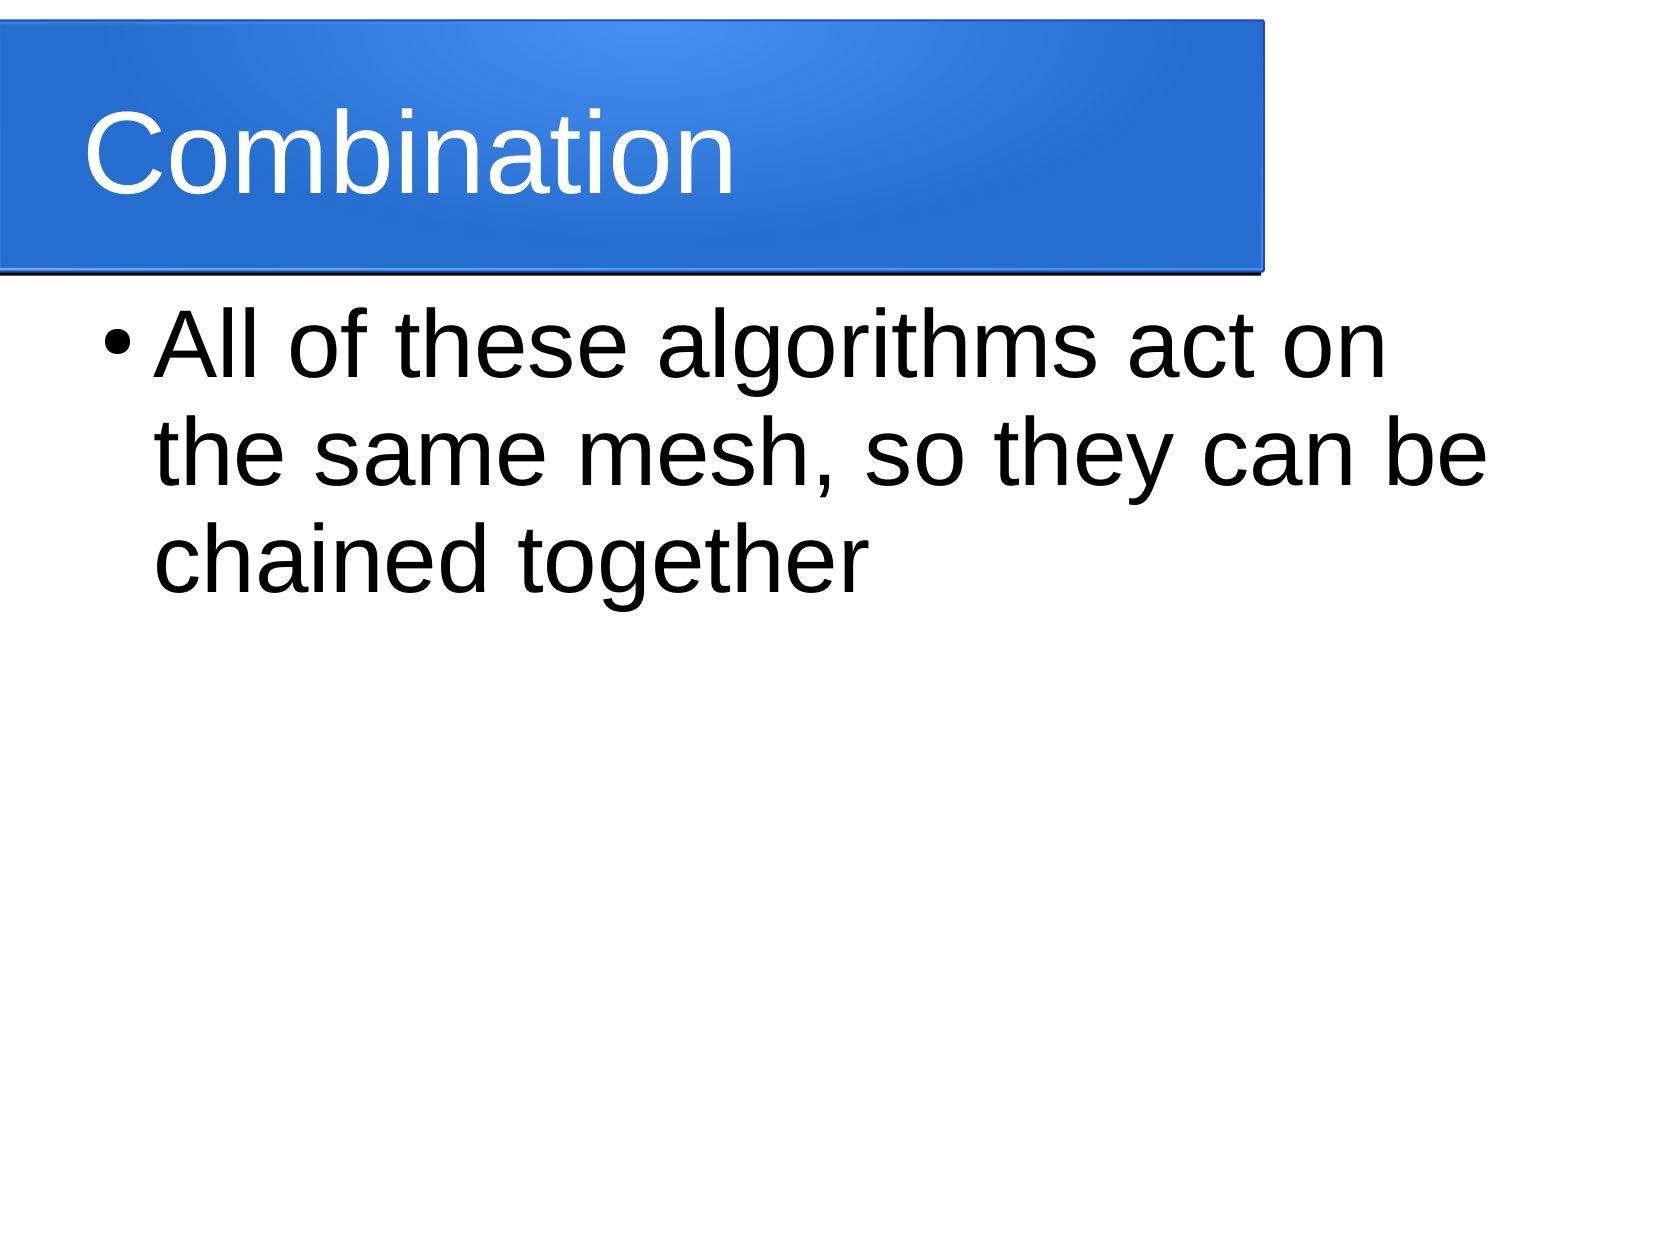

# Combination
All of these algorithms act on the same mesh, so they can be chained together